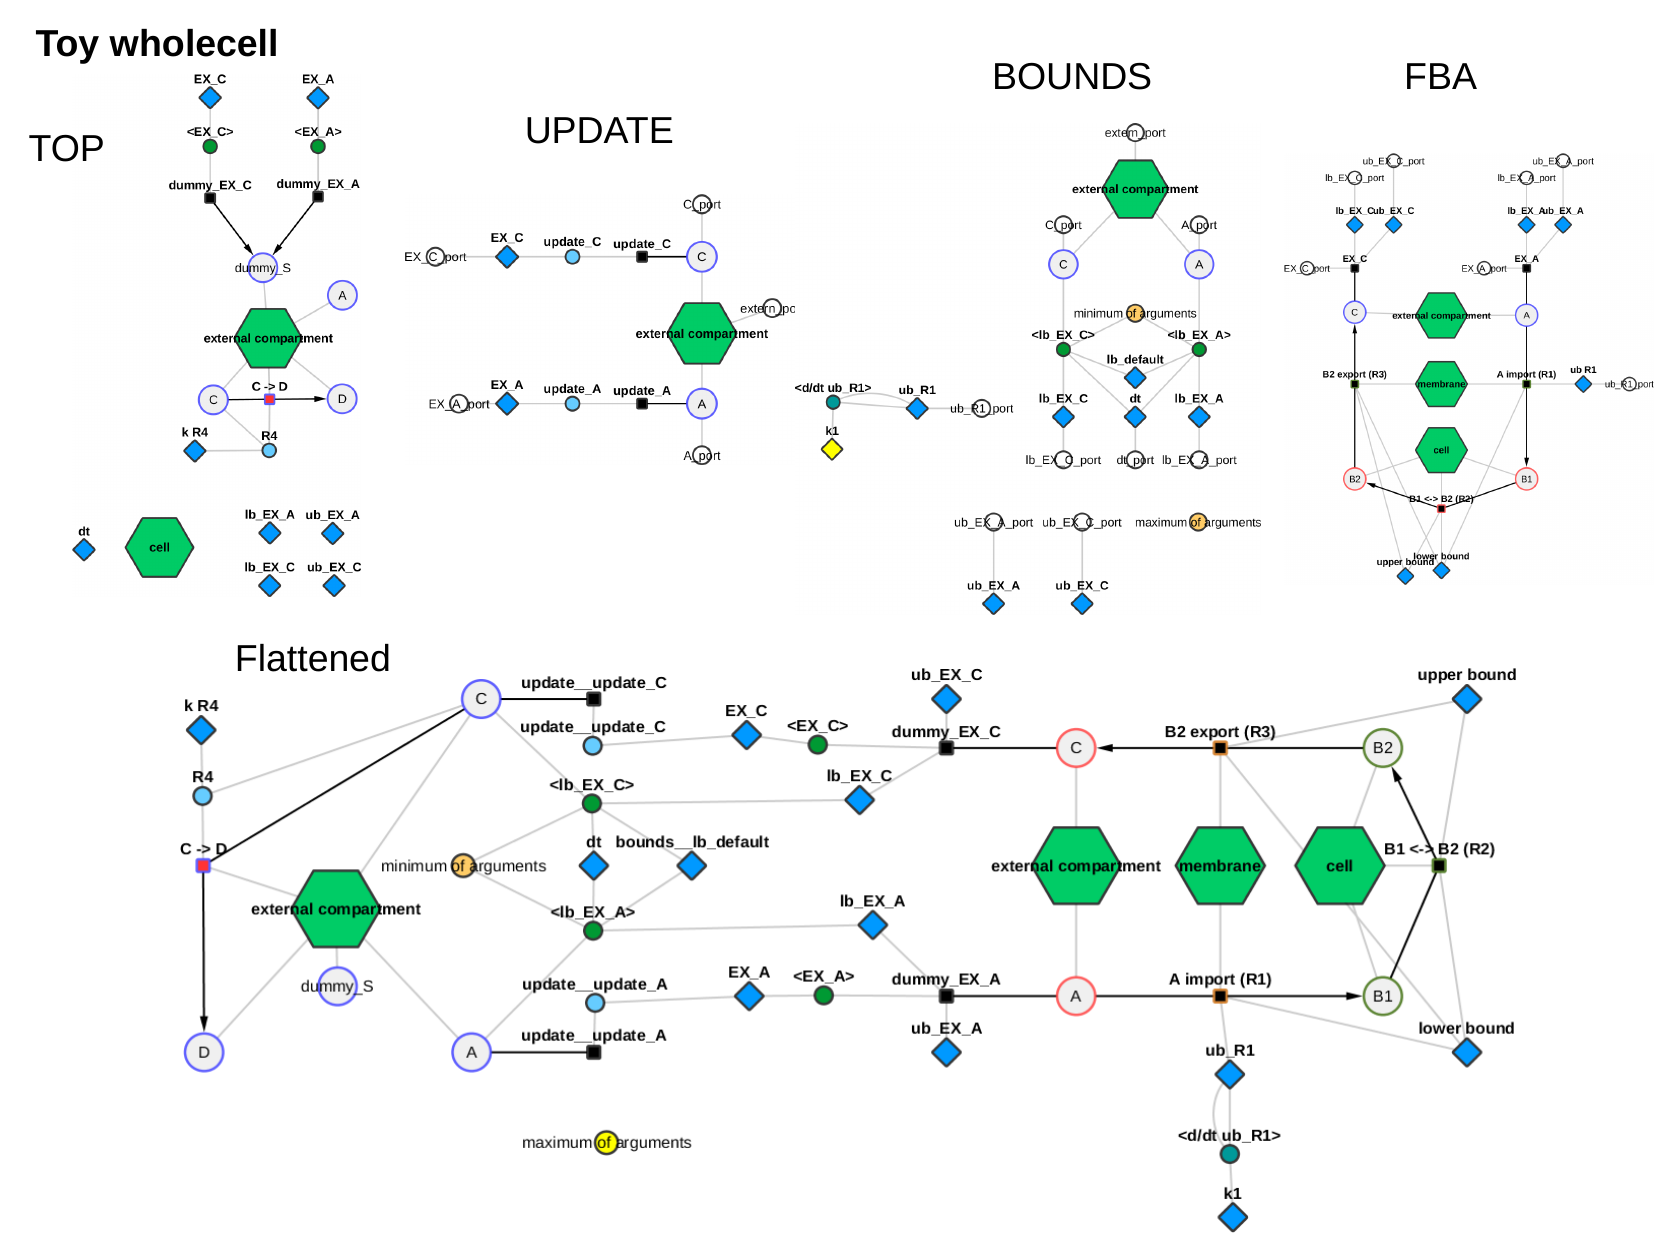

Toy wholecell
BOUNDS
FBA
UPDATE
TOP
Flattened